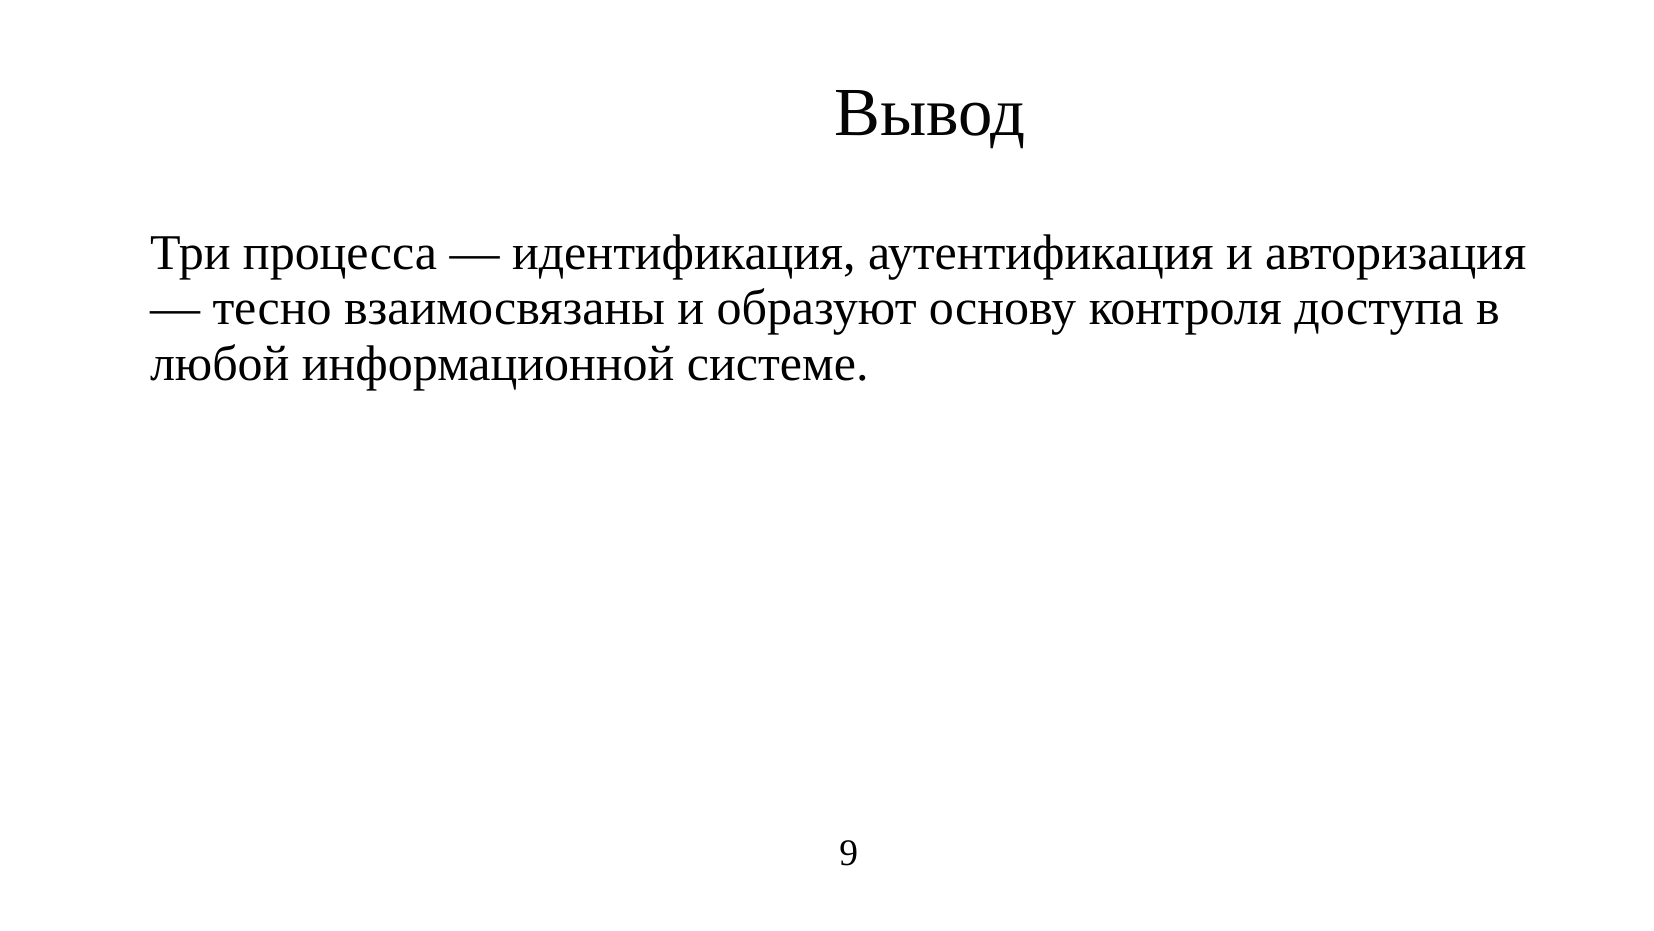

# Вывод
Три процесса — идентификация, аутентификация и авторизация — тесно взаимосвязаны и образуют основу контроля доступа в любой информационной системе.
9
10